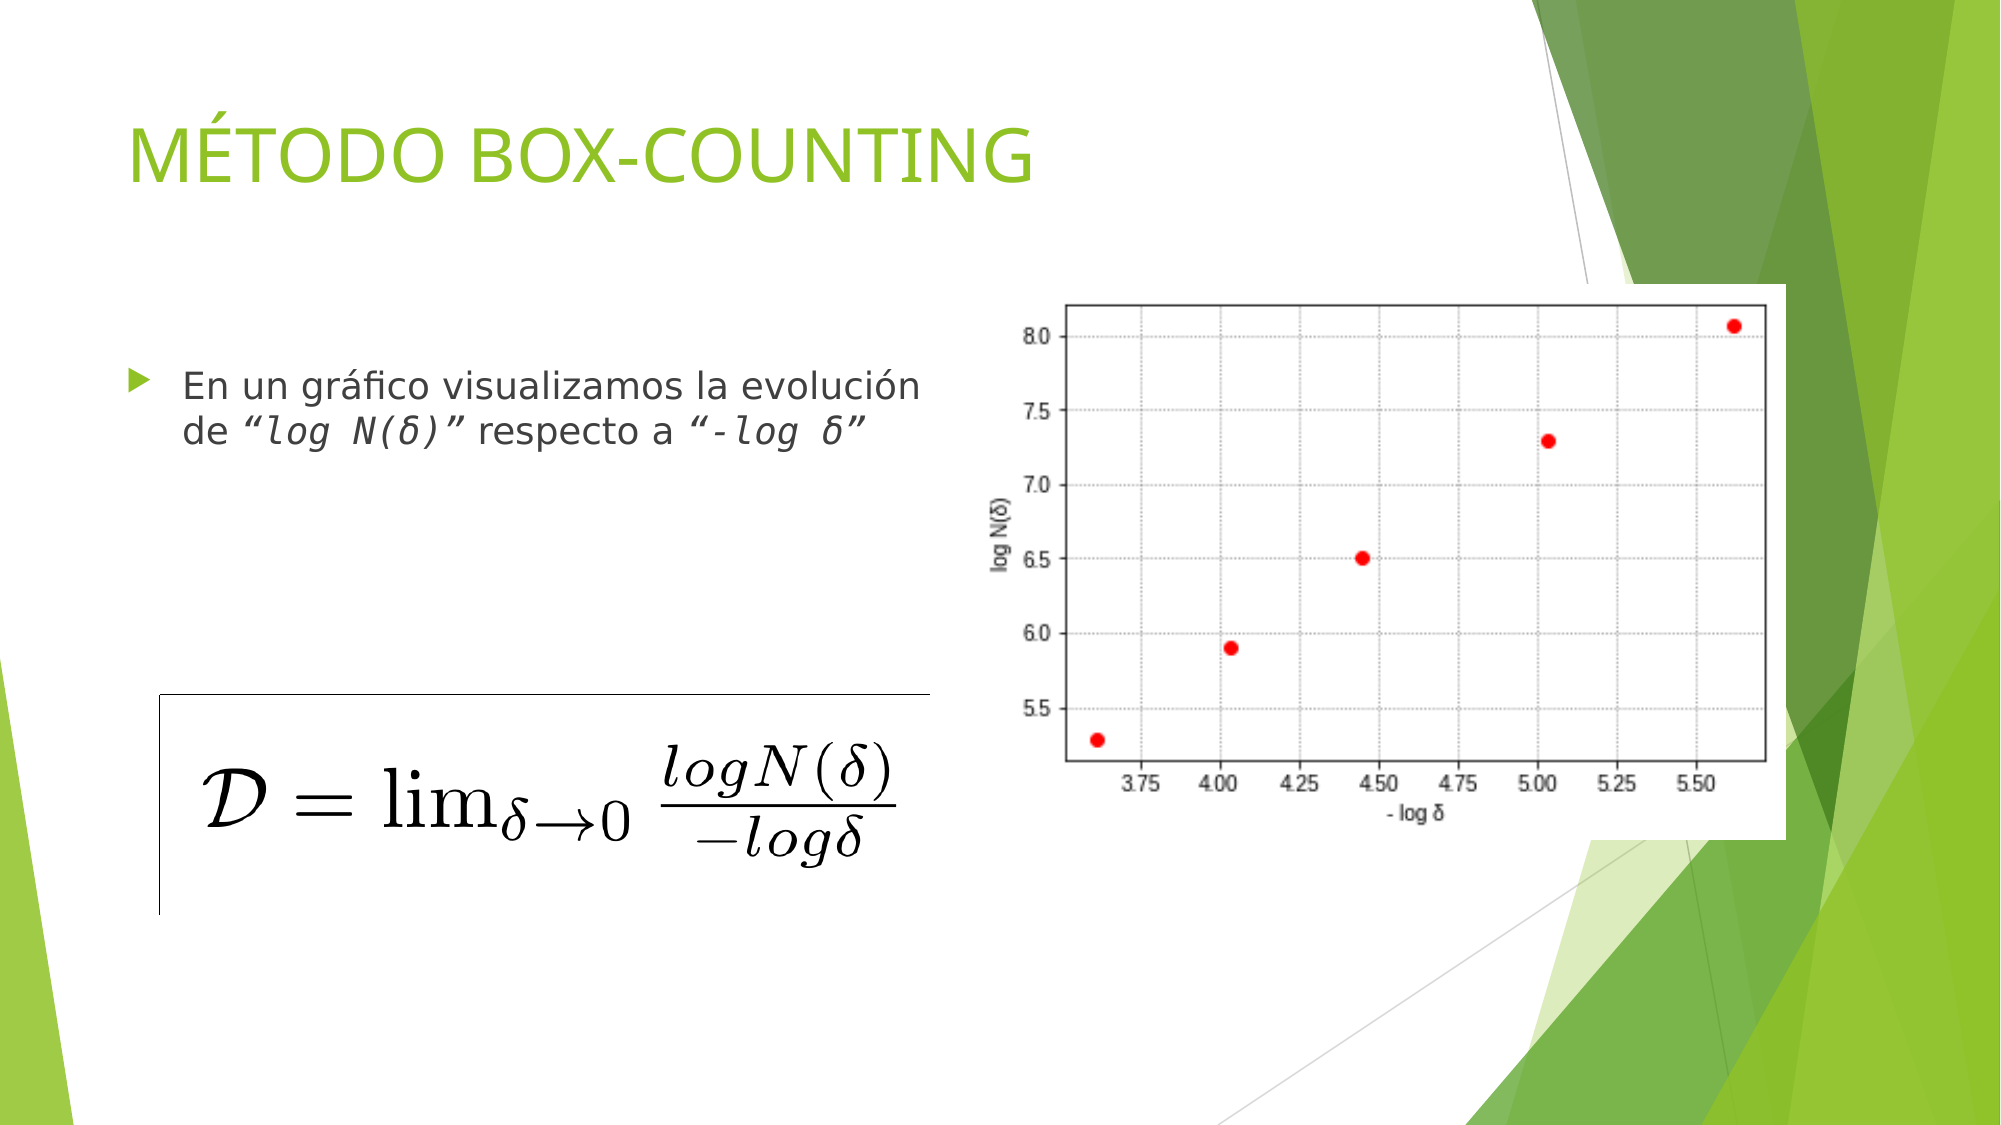

# MÉTODO BOX-COUNTING
En un gráfico visualizamos la evolución de “log N(δ)” respecto a “-log δ”